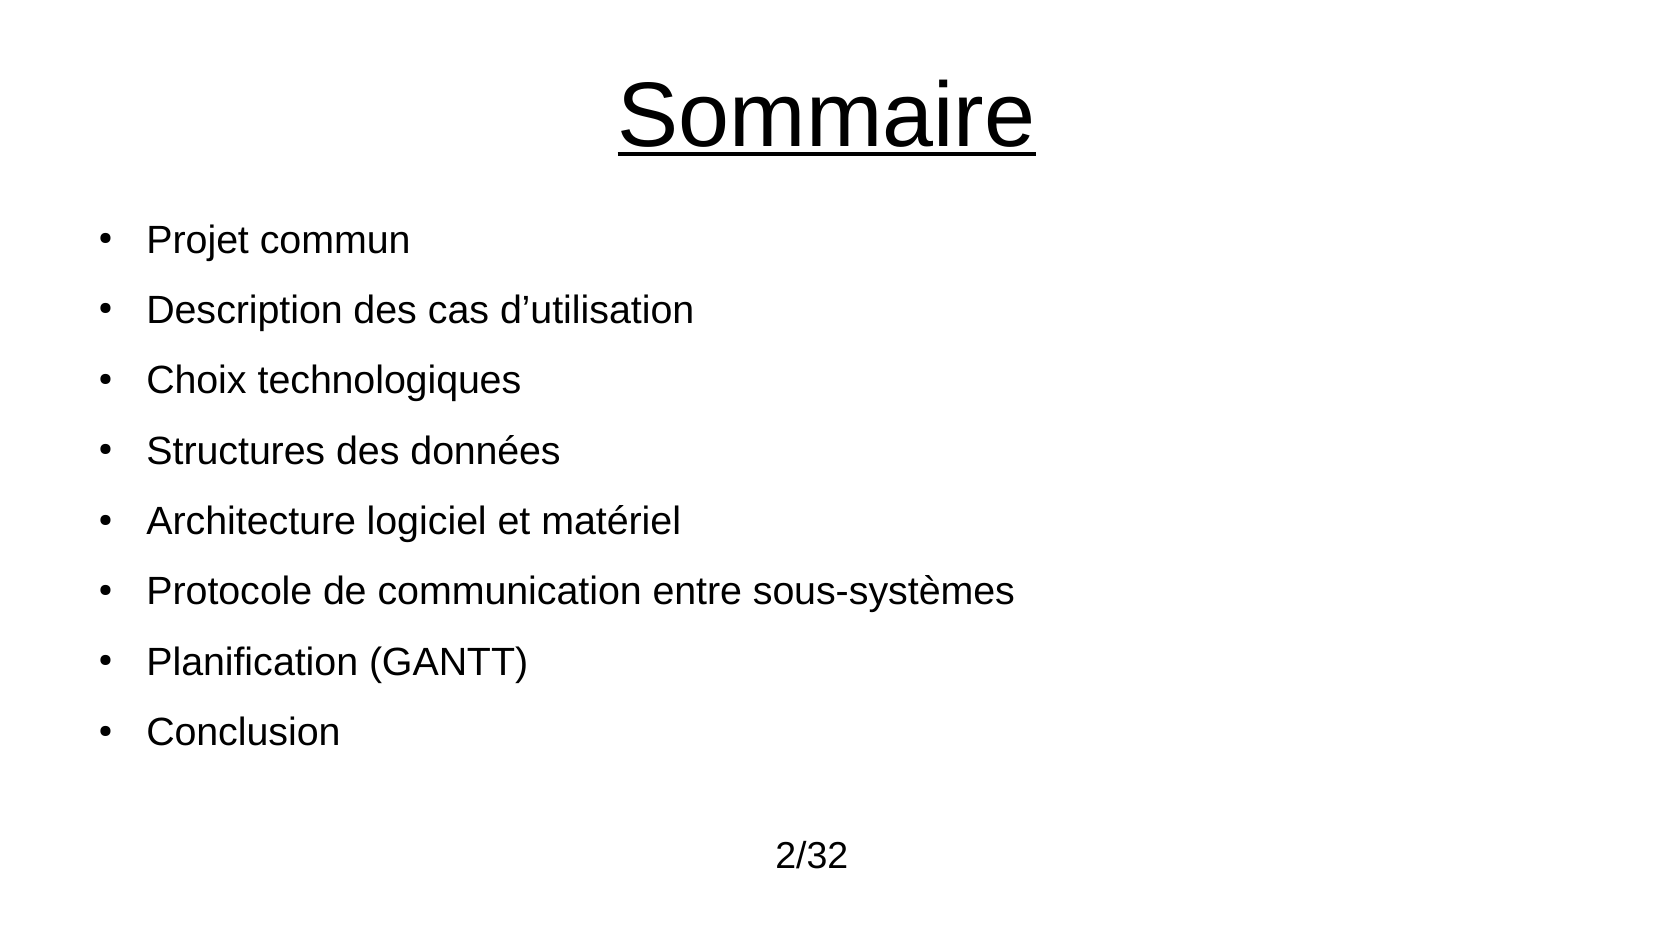

# Sommaire
Projet commun
Description des cas d’utilisation
Choix technologiques
Structures des données
Architecture logiciel et matériel
Protocole de communication entre sous-systèmes
Planification (GANTT)
Conclusion
2/32